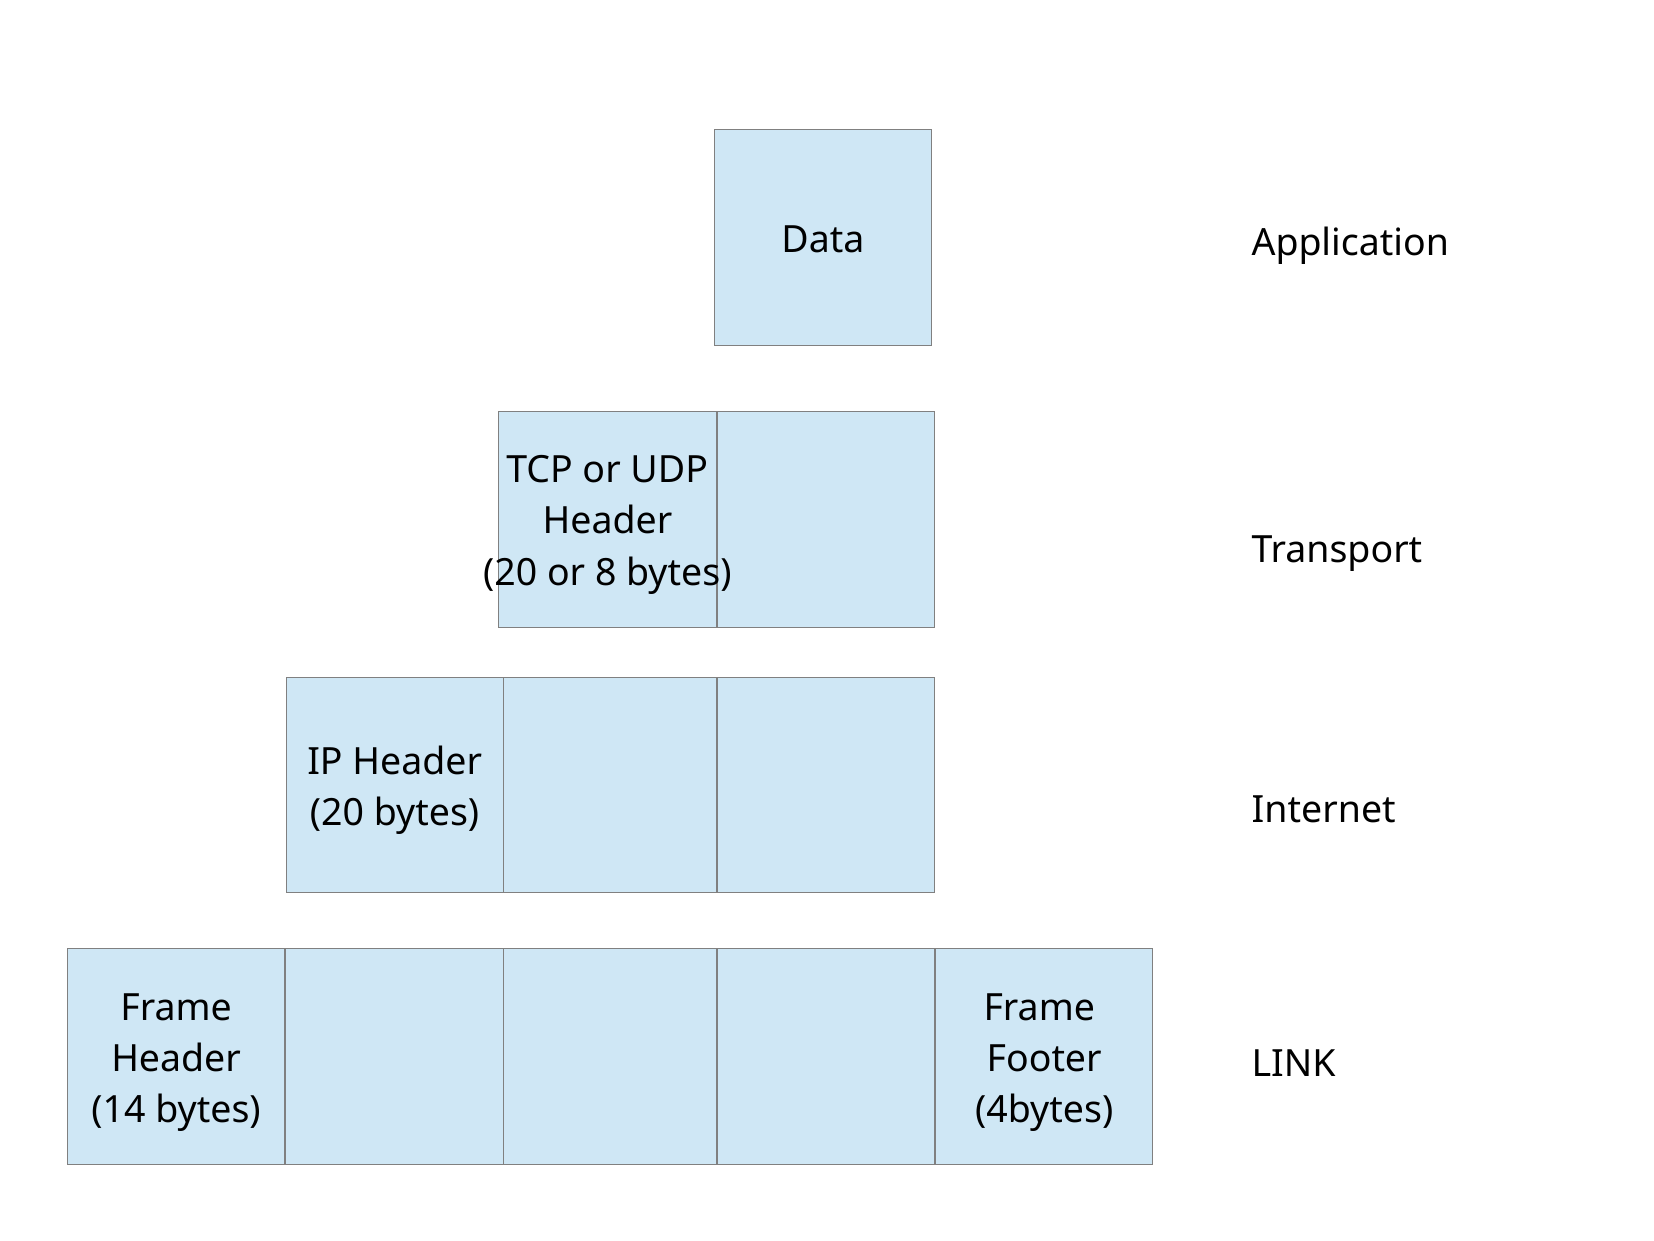

Data
Application
TCP or UDP
Header
(20 or 8 bytes)
Transport
IP Header
(20 bytes)
Internet
Frame
Header
(14 bytes)
Frame
Footer
(4bytes)
LINK